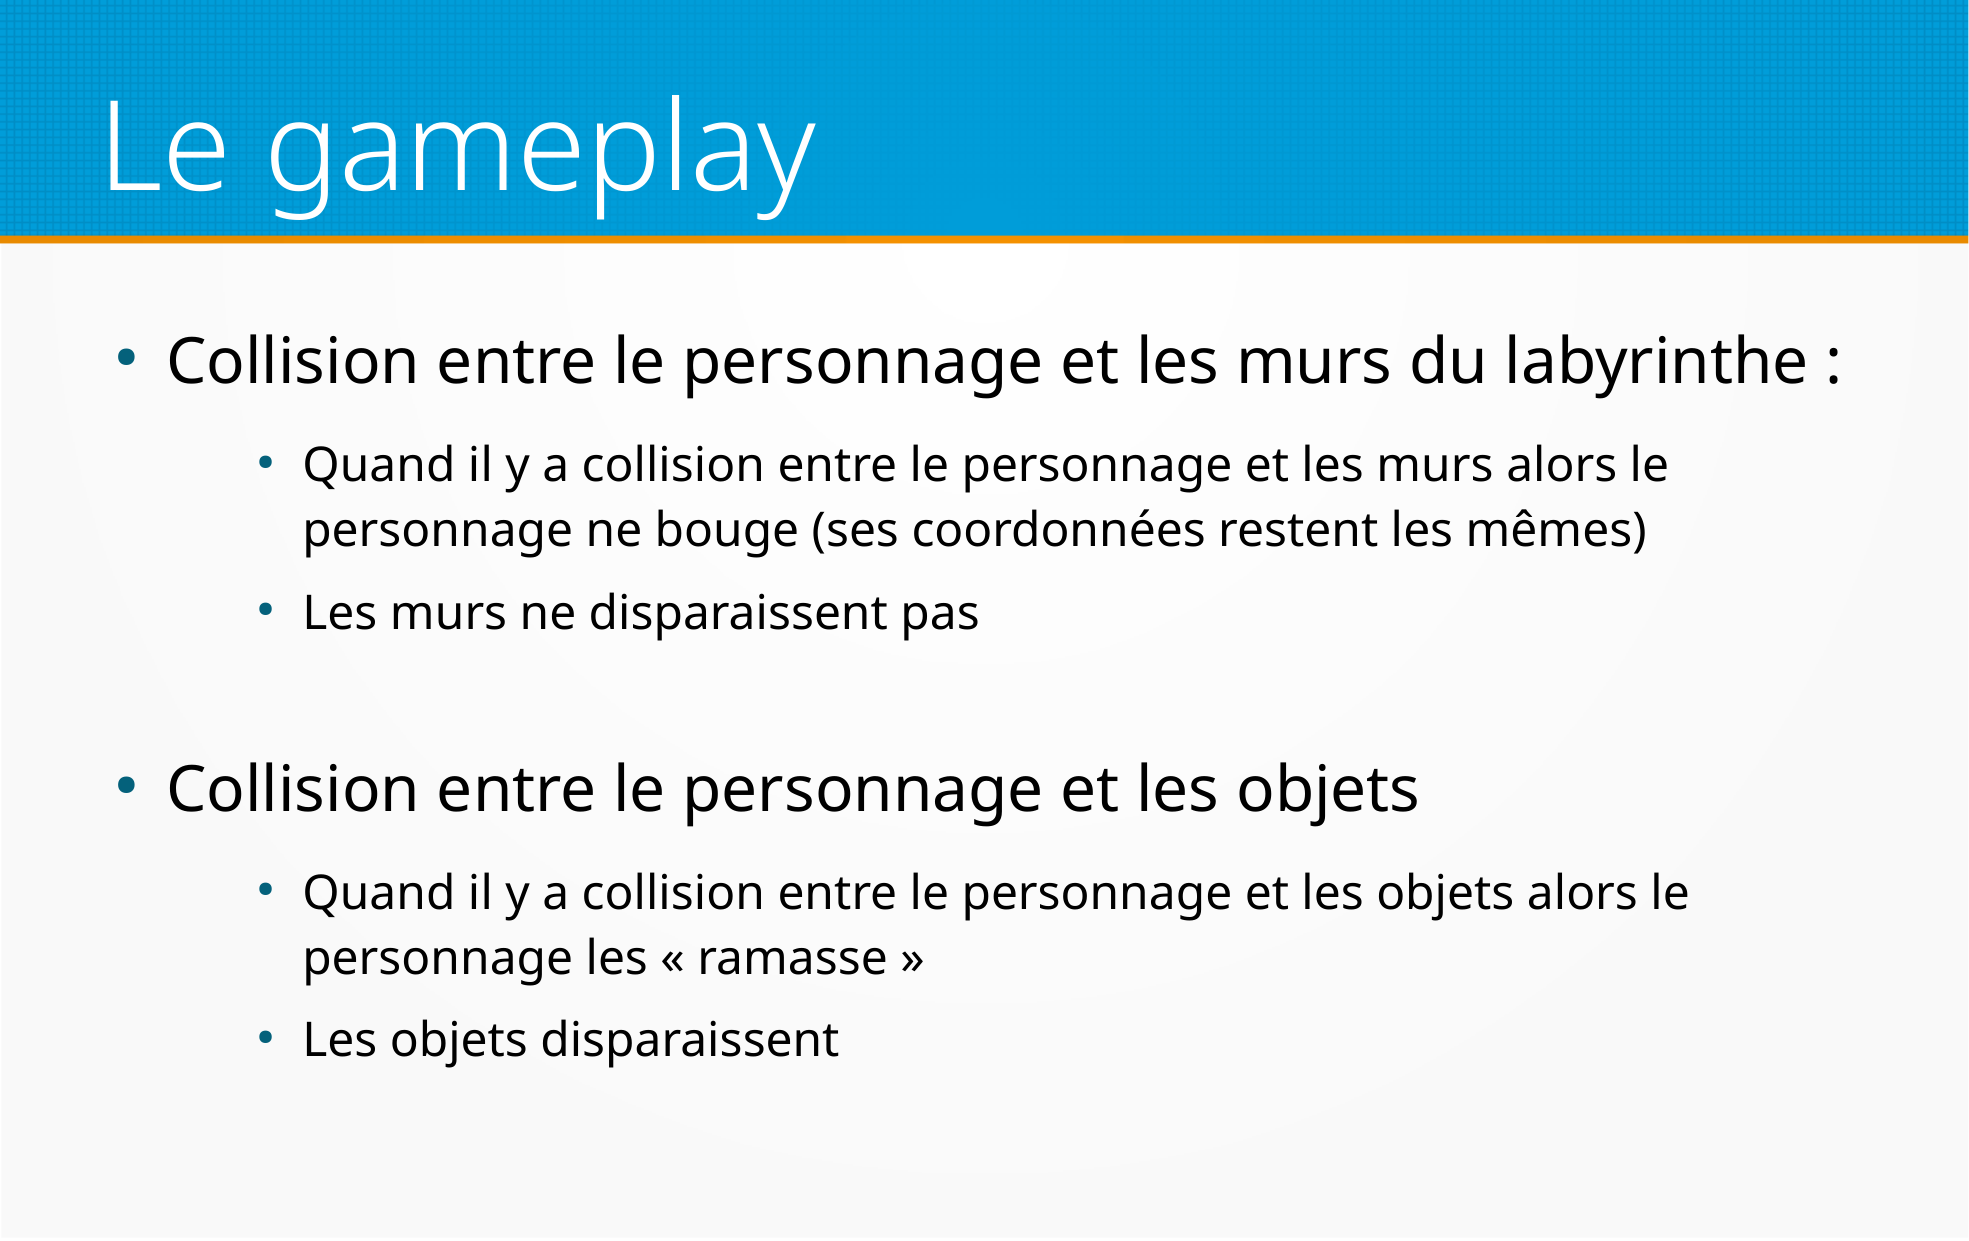

# Le gameplay
Collision entre le personnage et les murs du labyrinthe :
Quand il y a collision entre le personnage et les murs alors le personnage ne bouge (ses coordonnées restent les mêmes)
Les murs ne disparaissent pas
Collision entre le personnage et les objets
Quand il y a collision entre le personnage et les objets alors le personnage les « ramasse »
Les objets disparaissent